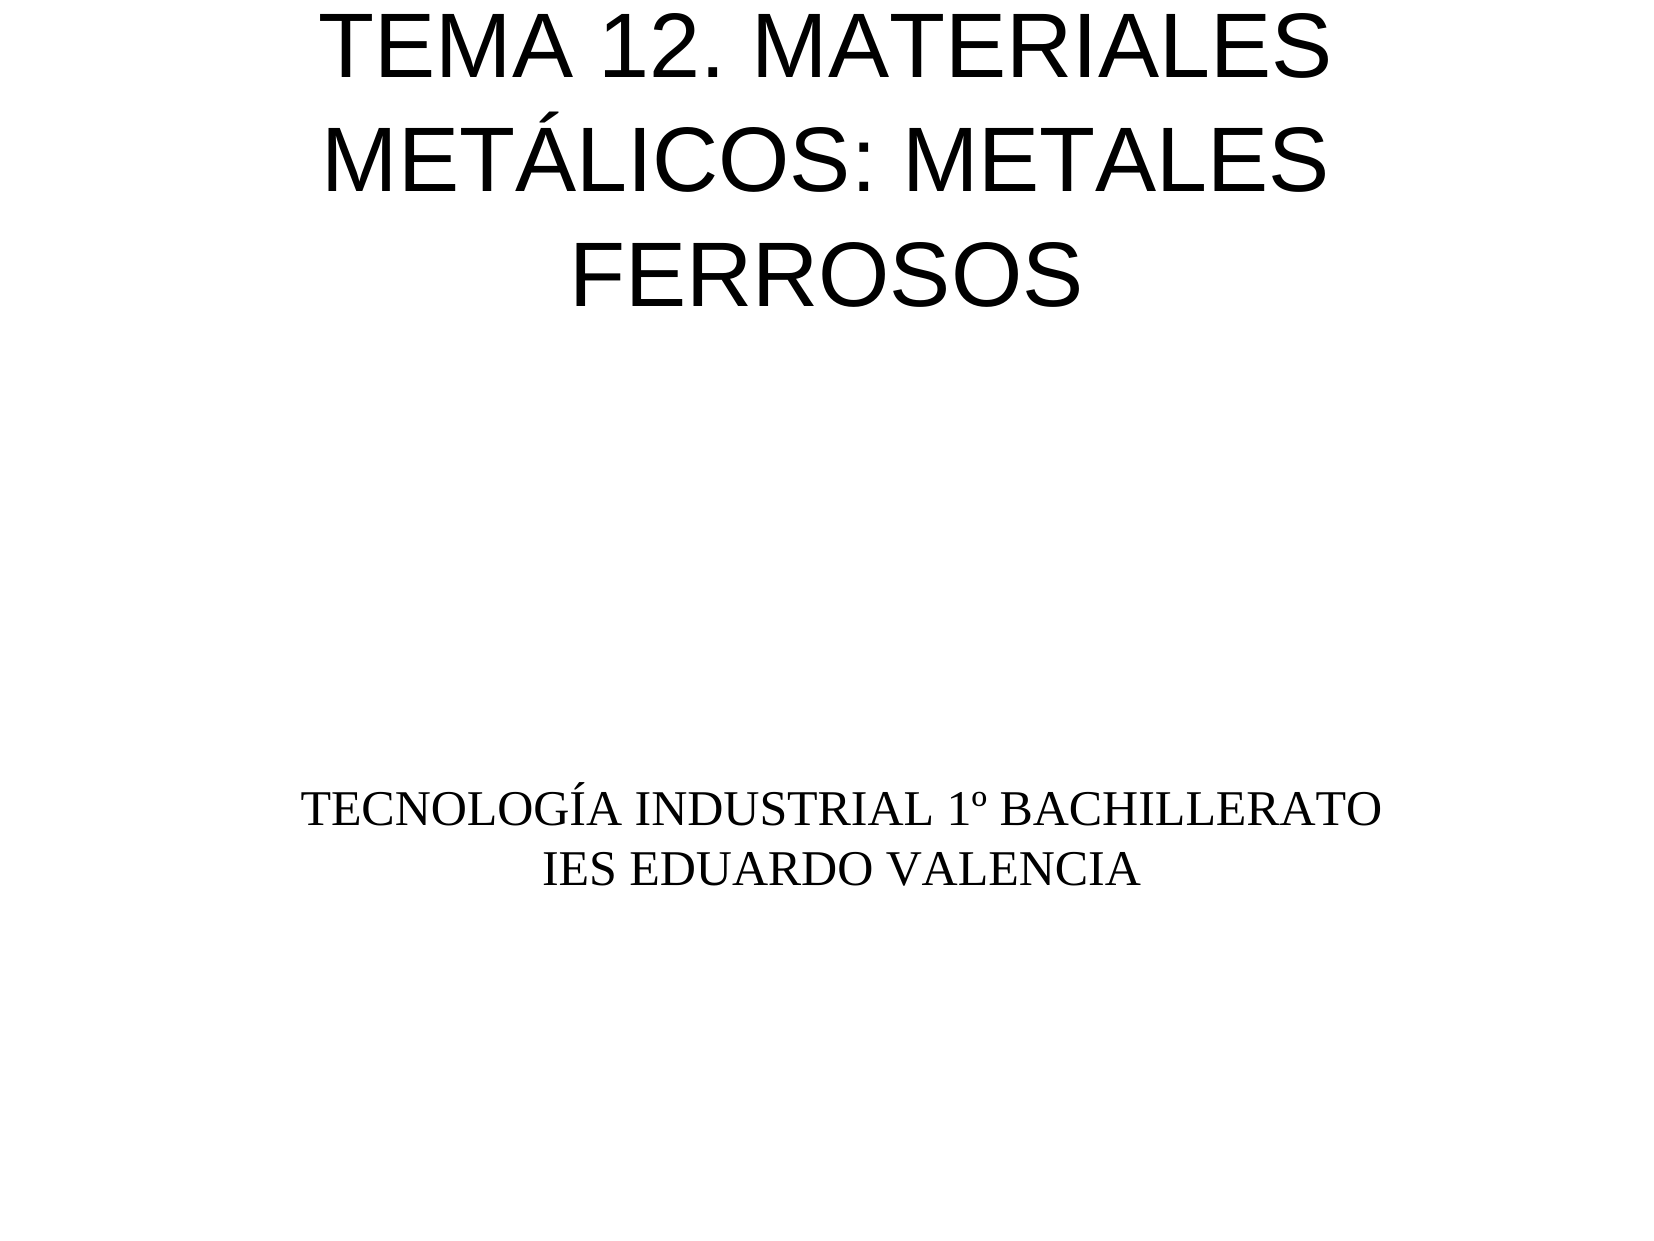

# TEMA 12. MATERIALES METÁLICOS: METALES FERROSOS
TECNOLOGÍA INDUSTRIAL 1º BACHILLERATO
IES EDUARDO VALENCIA